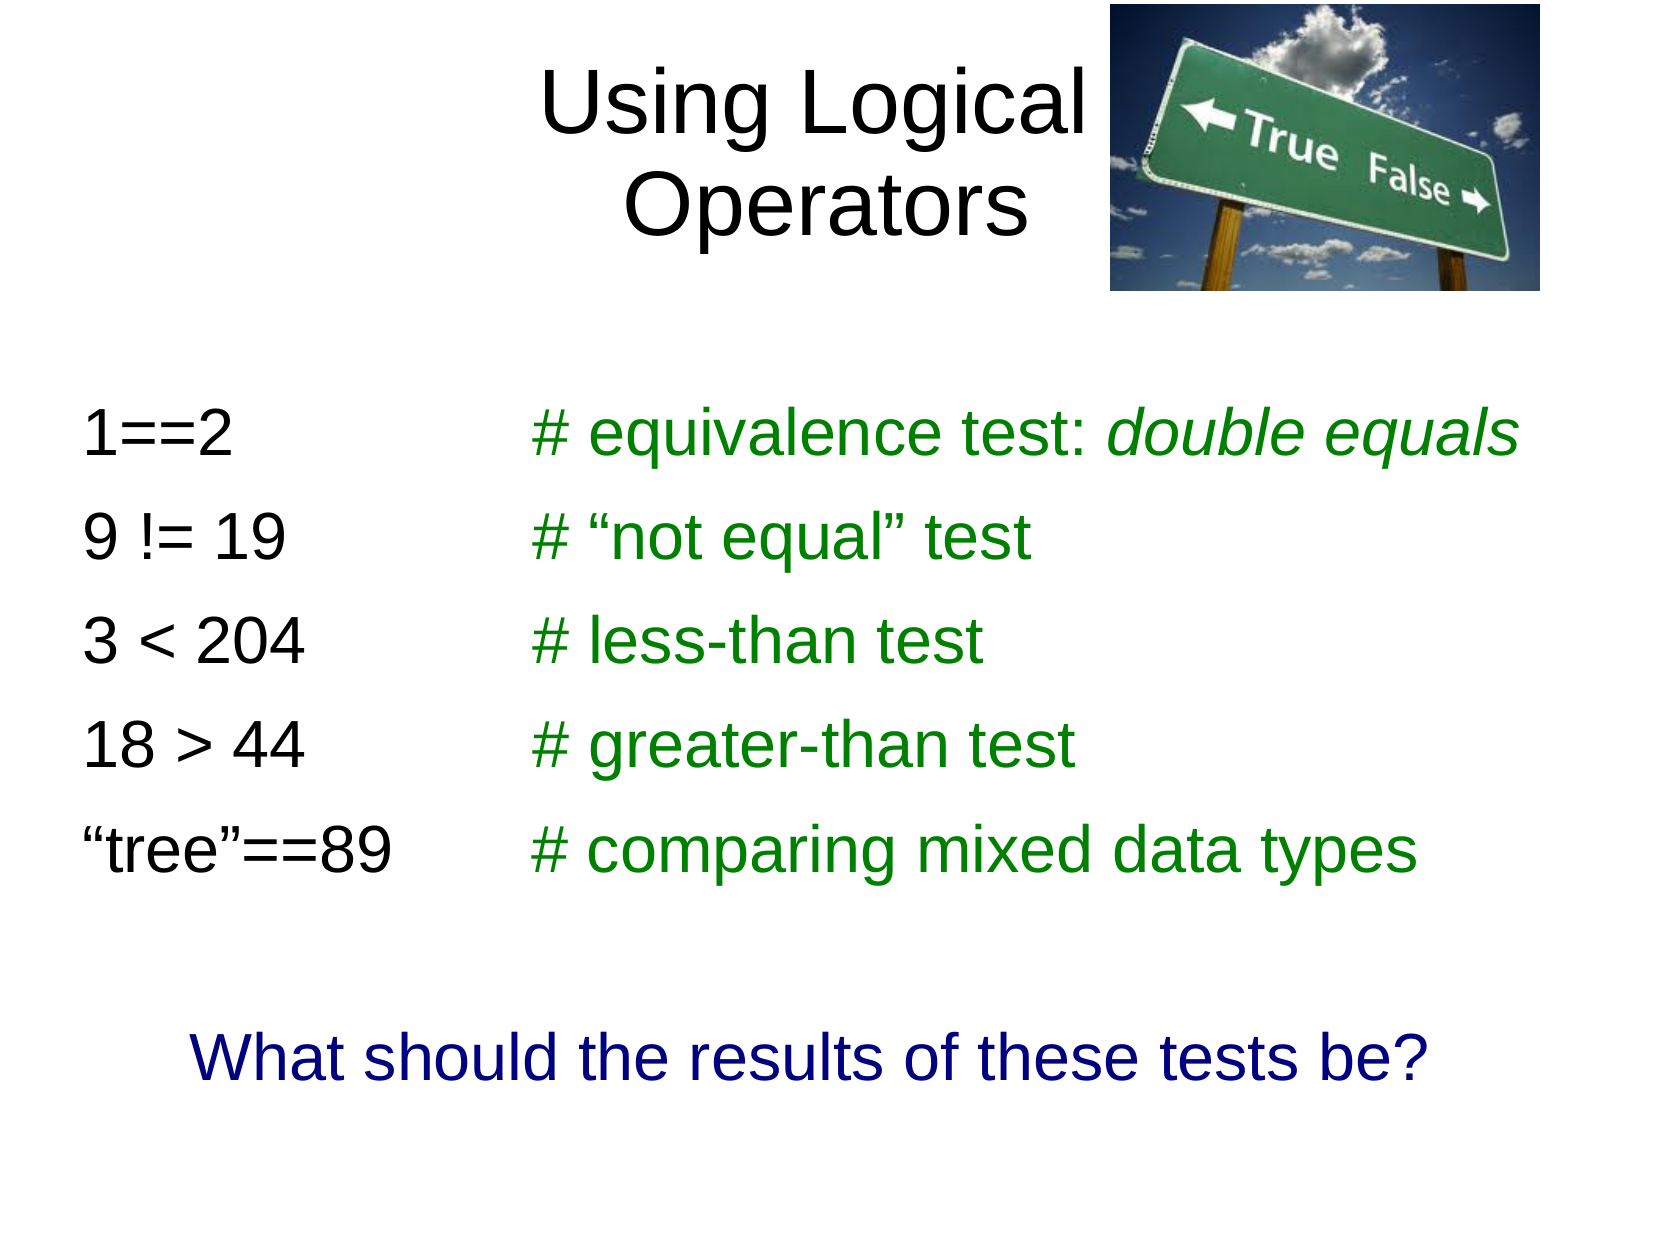

# Using Logical Operators
1==2 	 			# equivalence test: double equals
9 != 19 		 	 	# “not equal” test
3 < 204 		 	# less-than test
18 > 44 		 	# greater-than test
“tree”==89	 # comparing mixed data types
What should the results of these tests be?